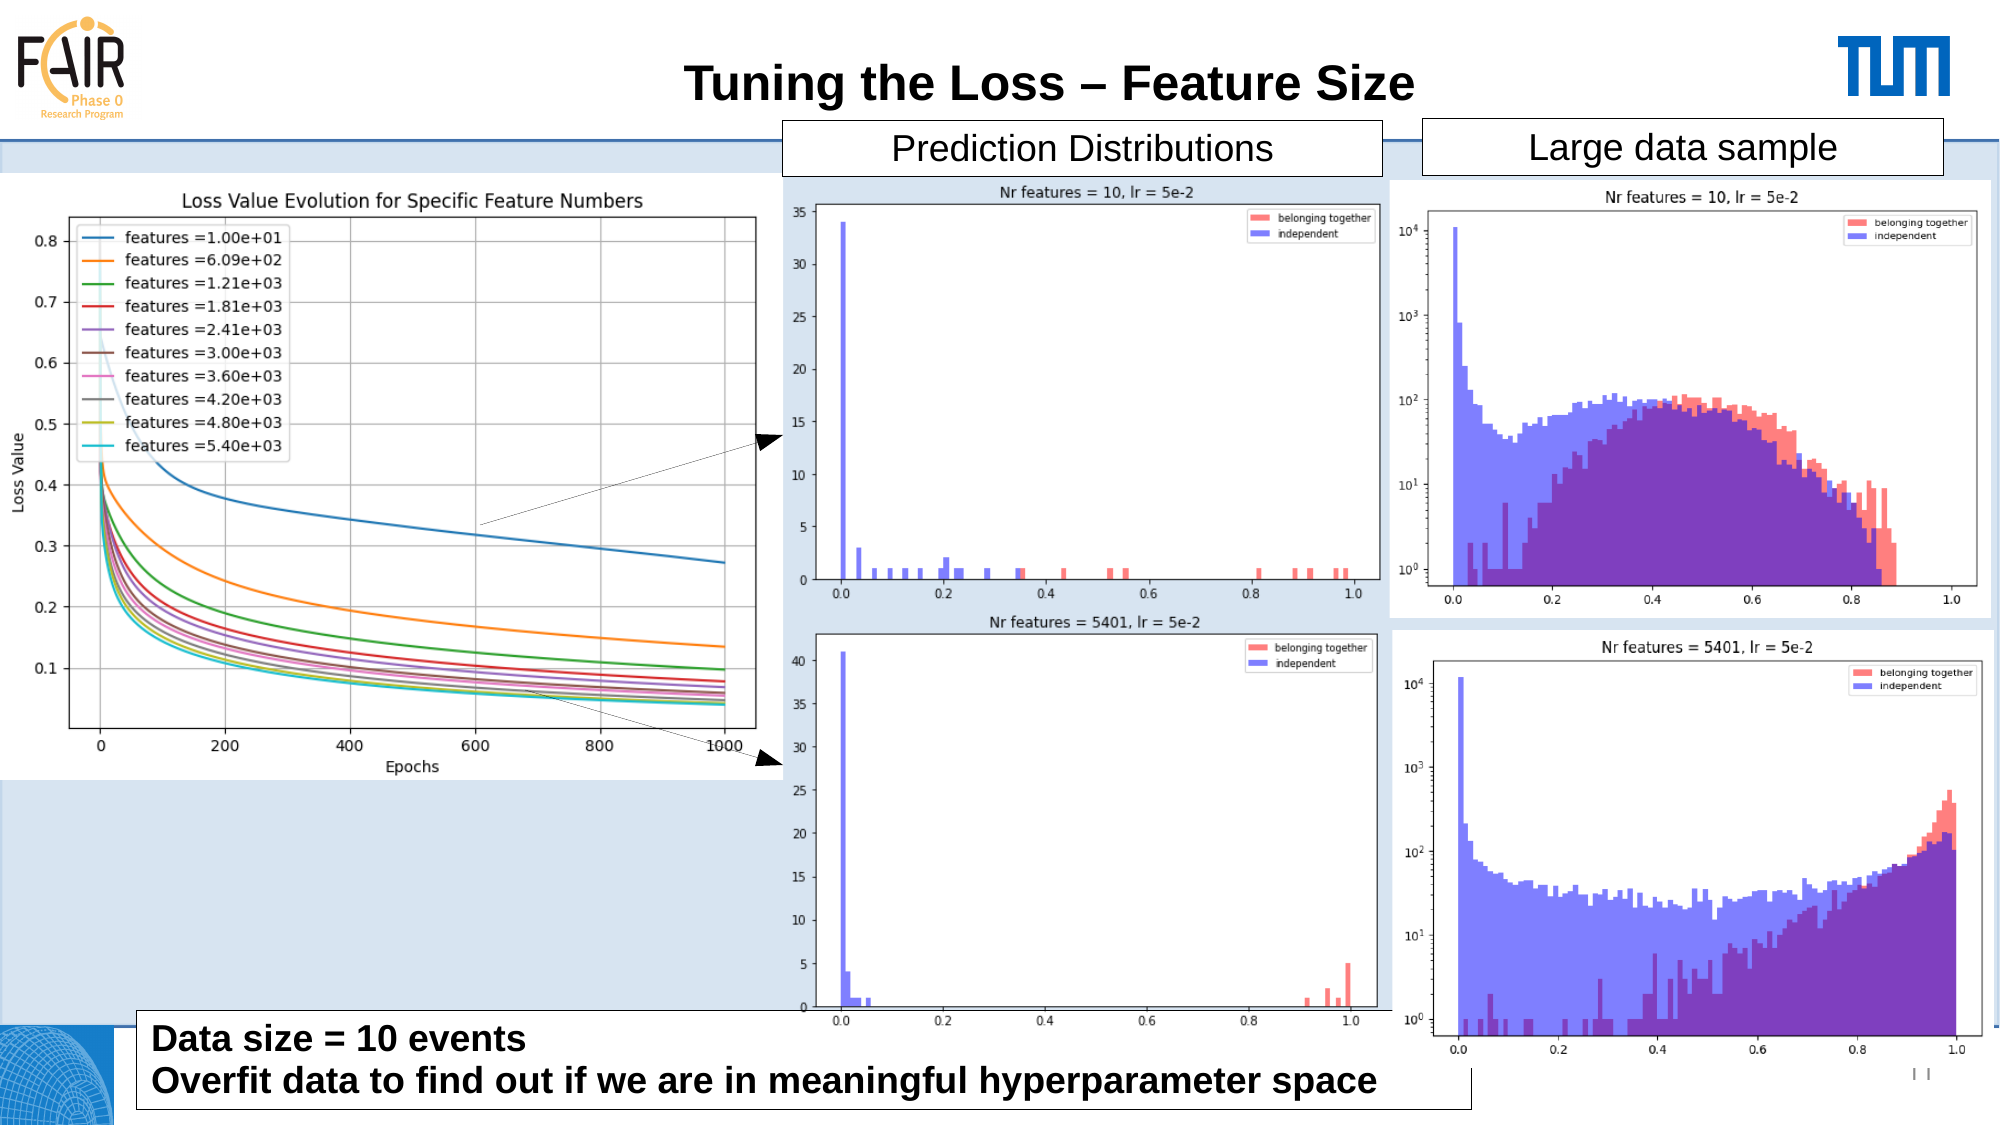

Tuning the Loss – Feature Size
Large data sample
Prediction Distributions
Data size = 10 events
Overfit data to find out if we are in meaningful hyperparameter space
11